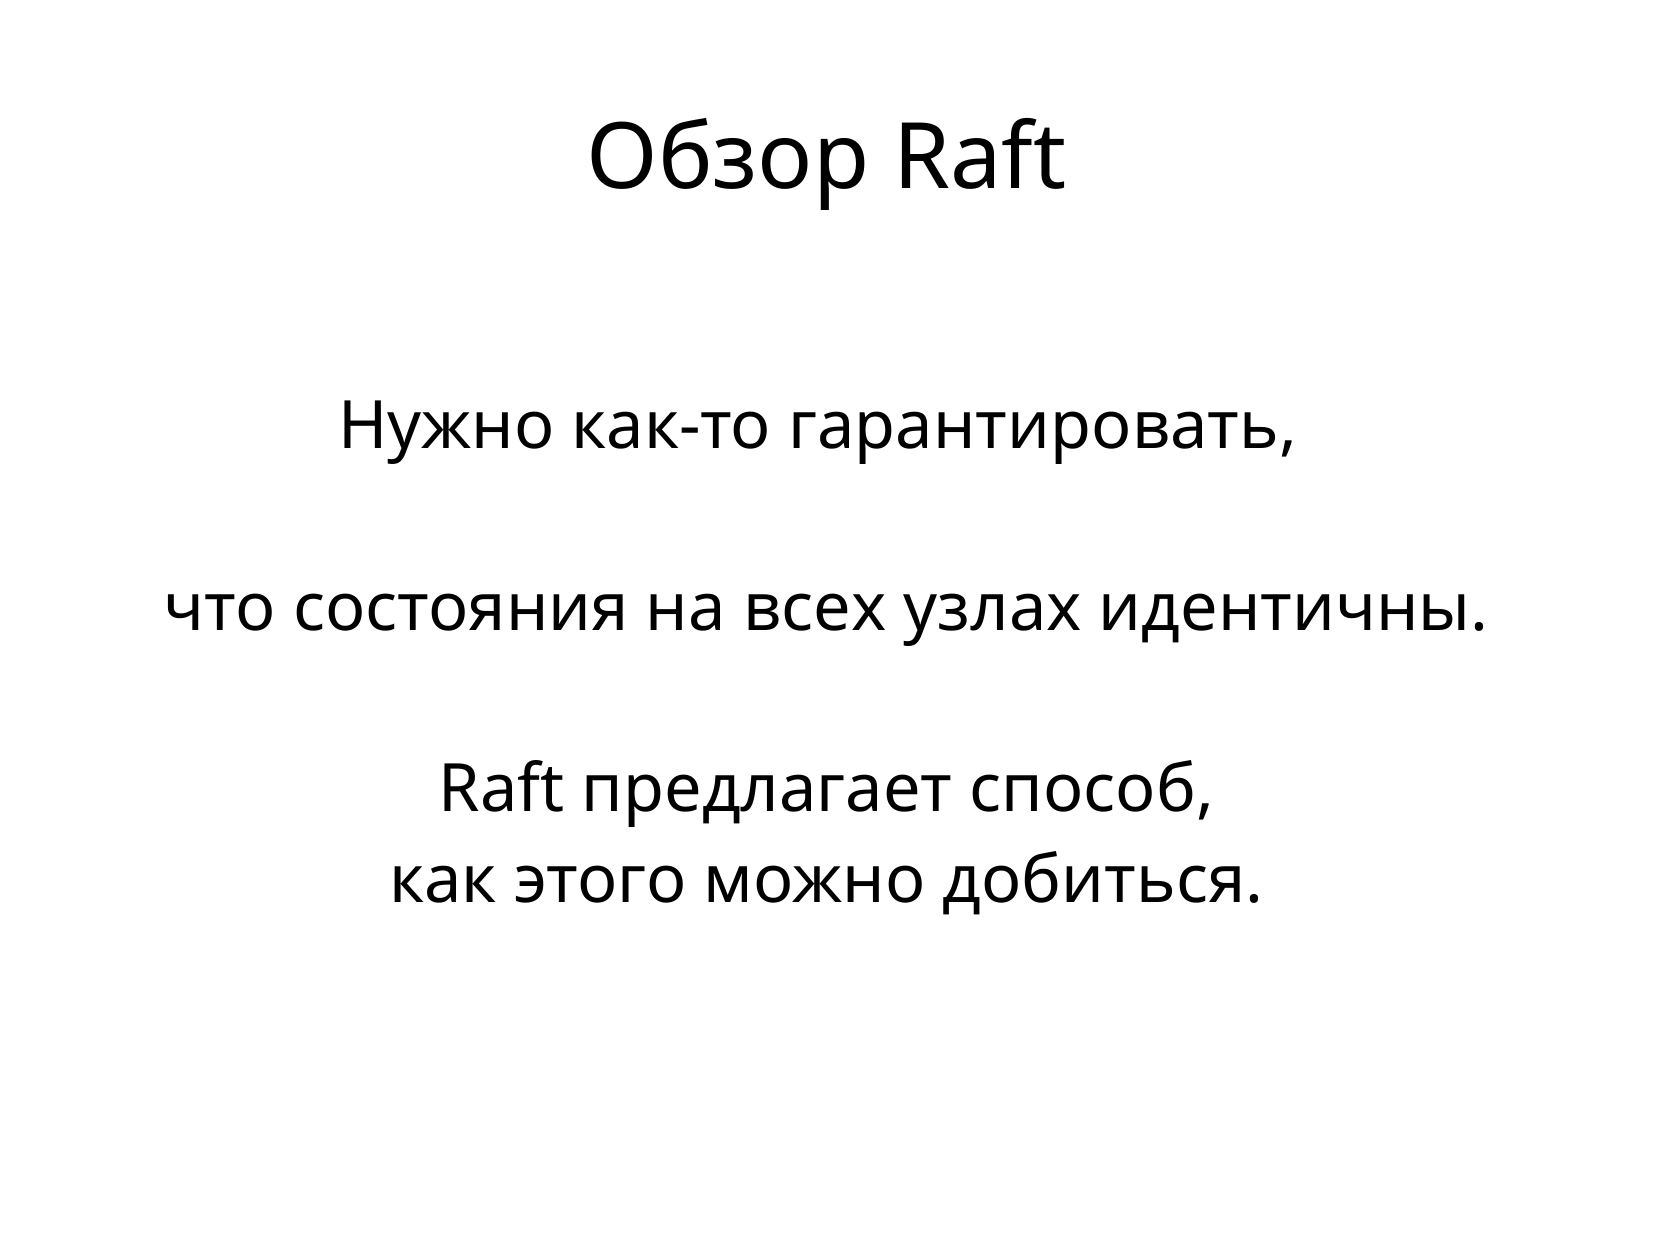

# Обзор Raft
Нужно как-то гарантировать,
что состояния на всех узлах идентичны.
Raft предлагает способ,
как этого можно добиться.